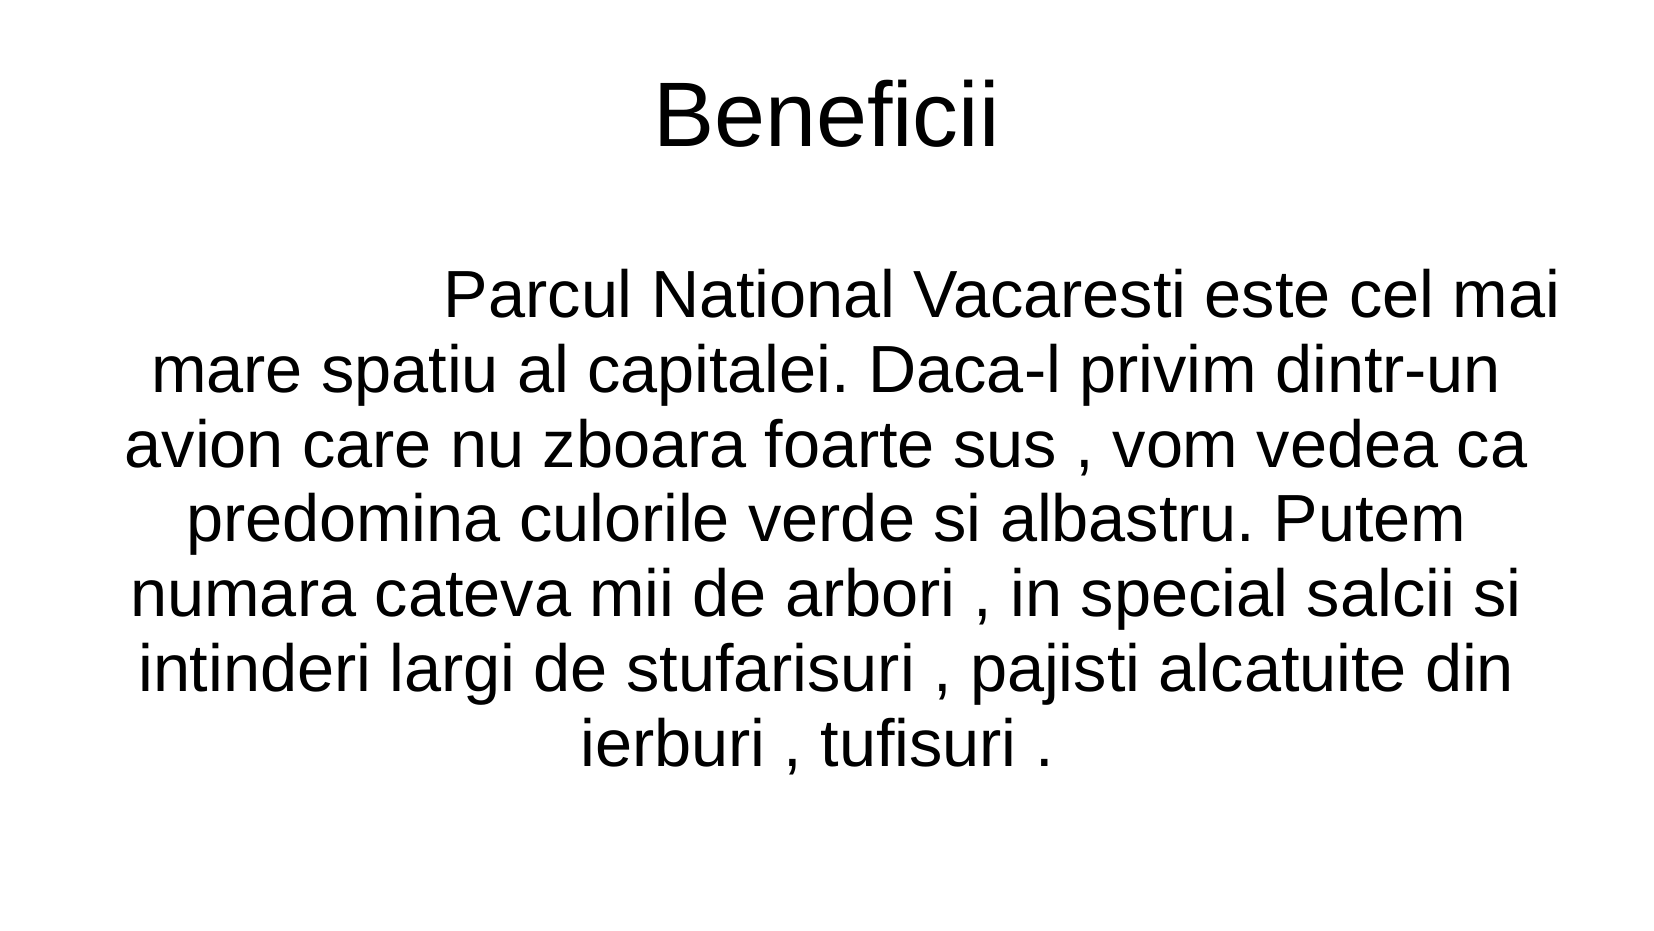

# Beneficii
 Parcul National Vacaresti este cel mai mare spatiu al capitalei. Daca-l privim dintr-un avion care nu zboara foarte sus , vom vedea ca predomina culorile verde si albastru. Putem numara cateva mii de arbori , in special salcii si intinderi largi de stufarisuri , pajisti alcatuite din ierburi , tufisuri .